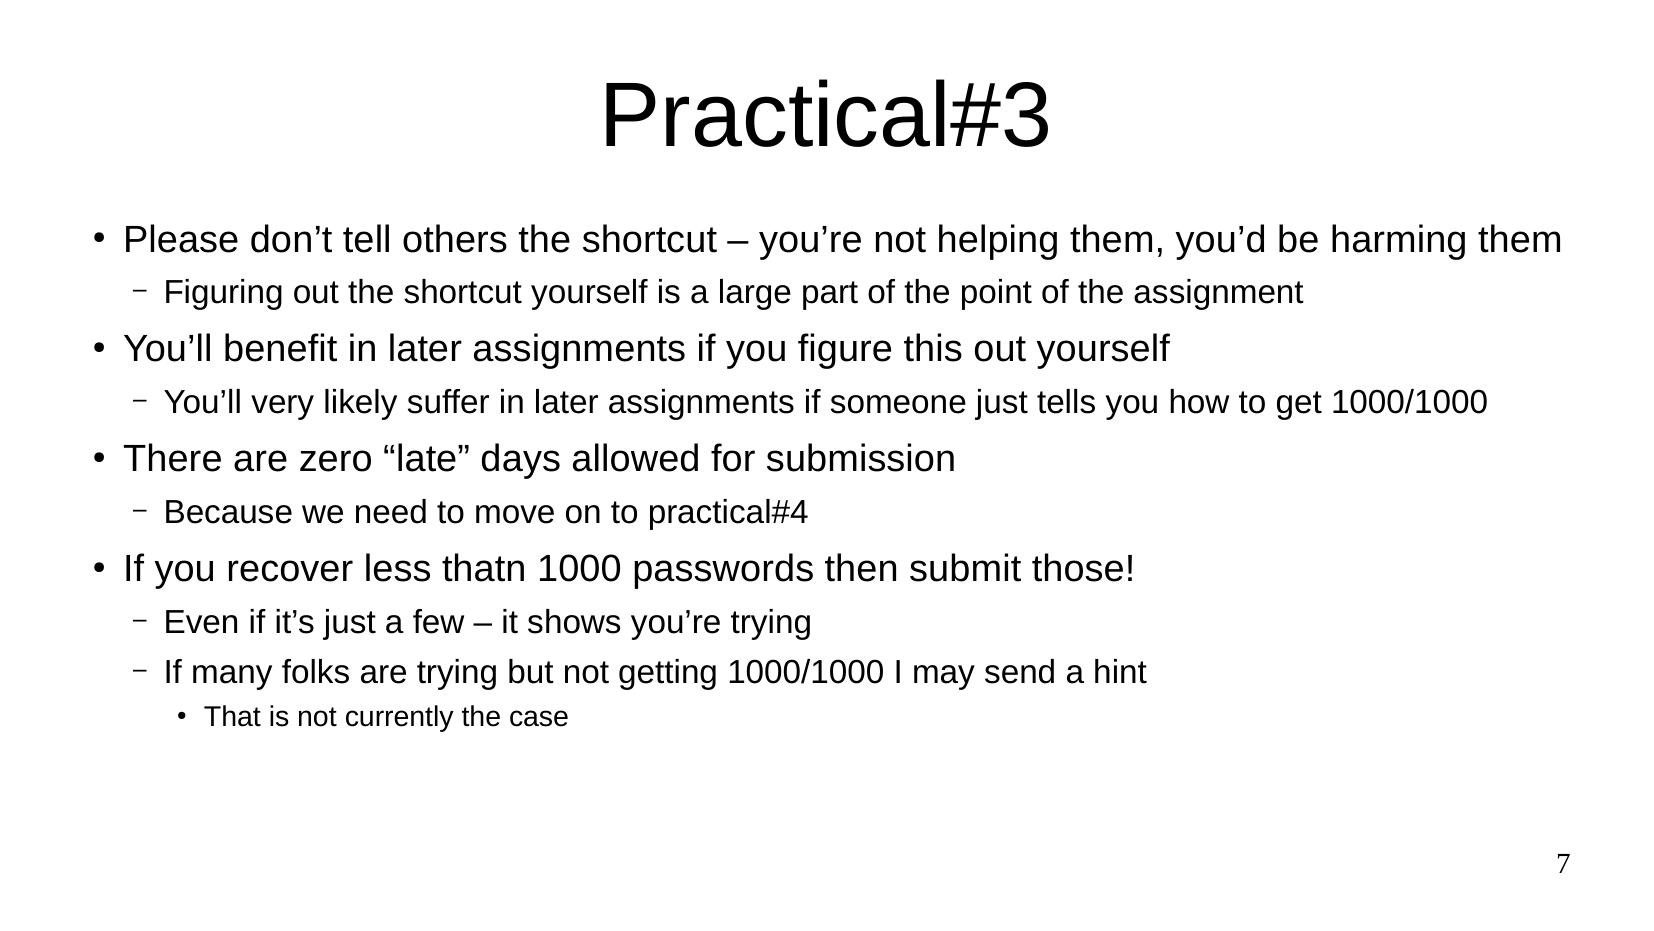

# Practical#3
Please don’t tell others the shortcut – you’re not helping them, you’d be harming them
Figuring out the shortcut yourself is a large part of the point of the assignment
You’ll benefit in later assignments if you figure this out yourself
You’ll very likely suffer in later assignments if someone just tells you how to get 1000/1000
There are zero “late” days allowed for submission
Because we need to move on to practical#4
If you recover less thatn 1000 passwords then submit those!
Even if it’s just a few – it shows you’re trying
If many folks are trying but not getting 1000/1000 I may send a hint
That is not currently the case
7